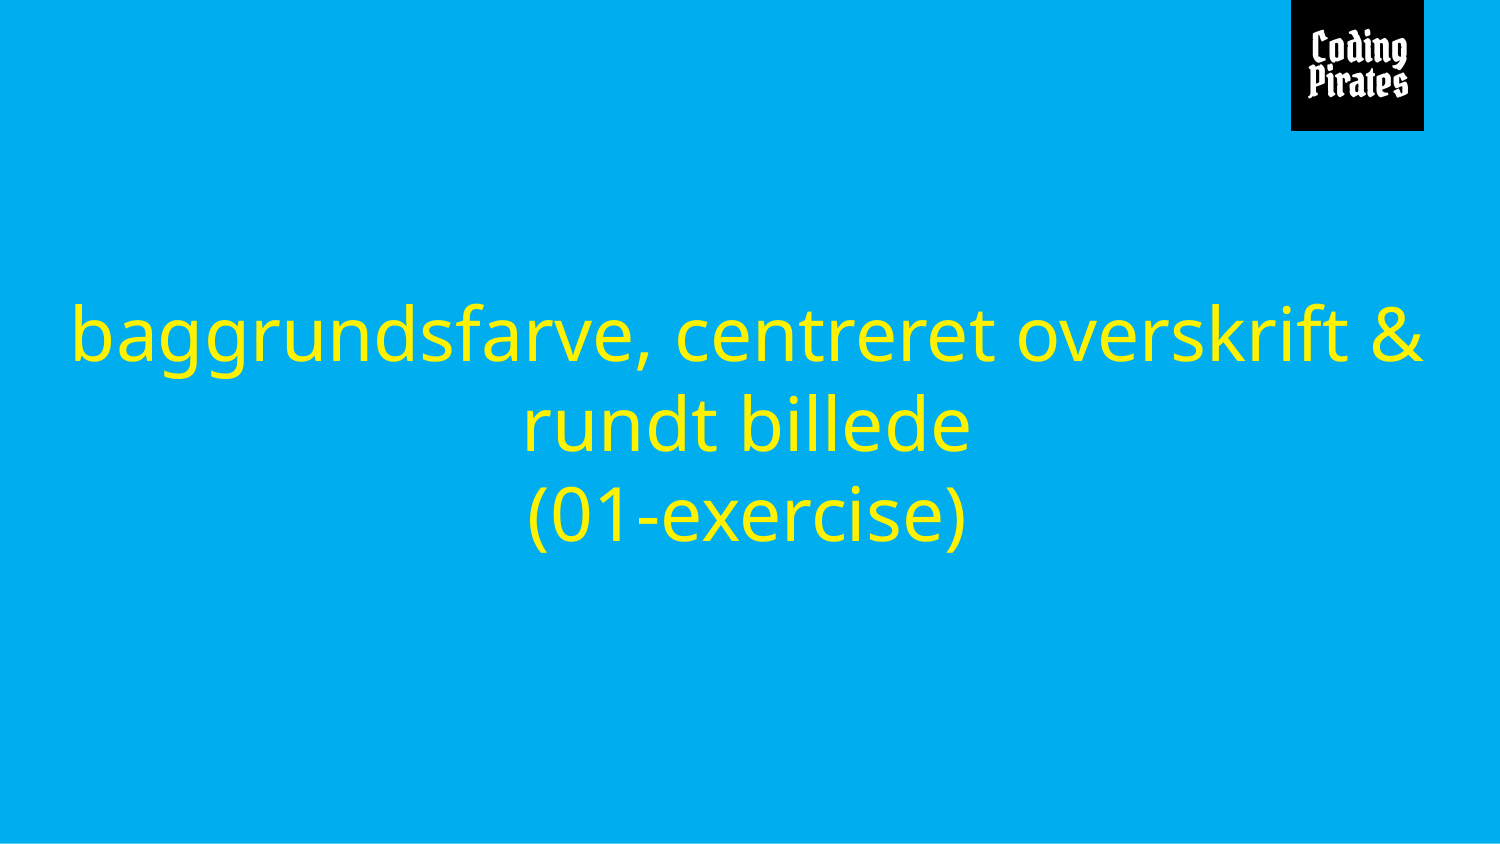

# baggrundsfarve, centreret overskrift & rundt billede (01-exercise)